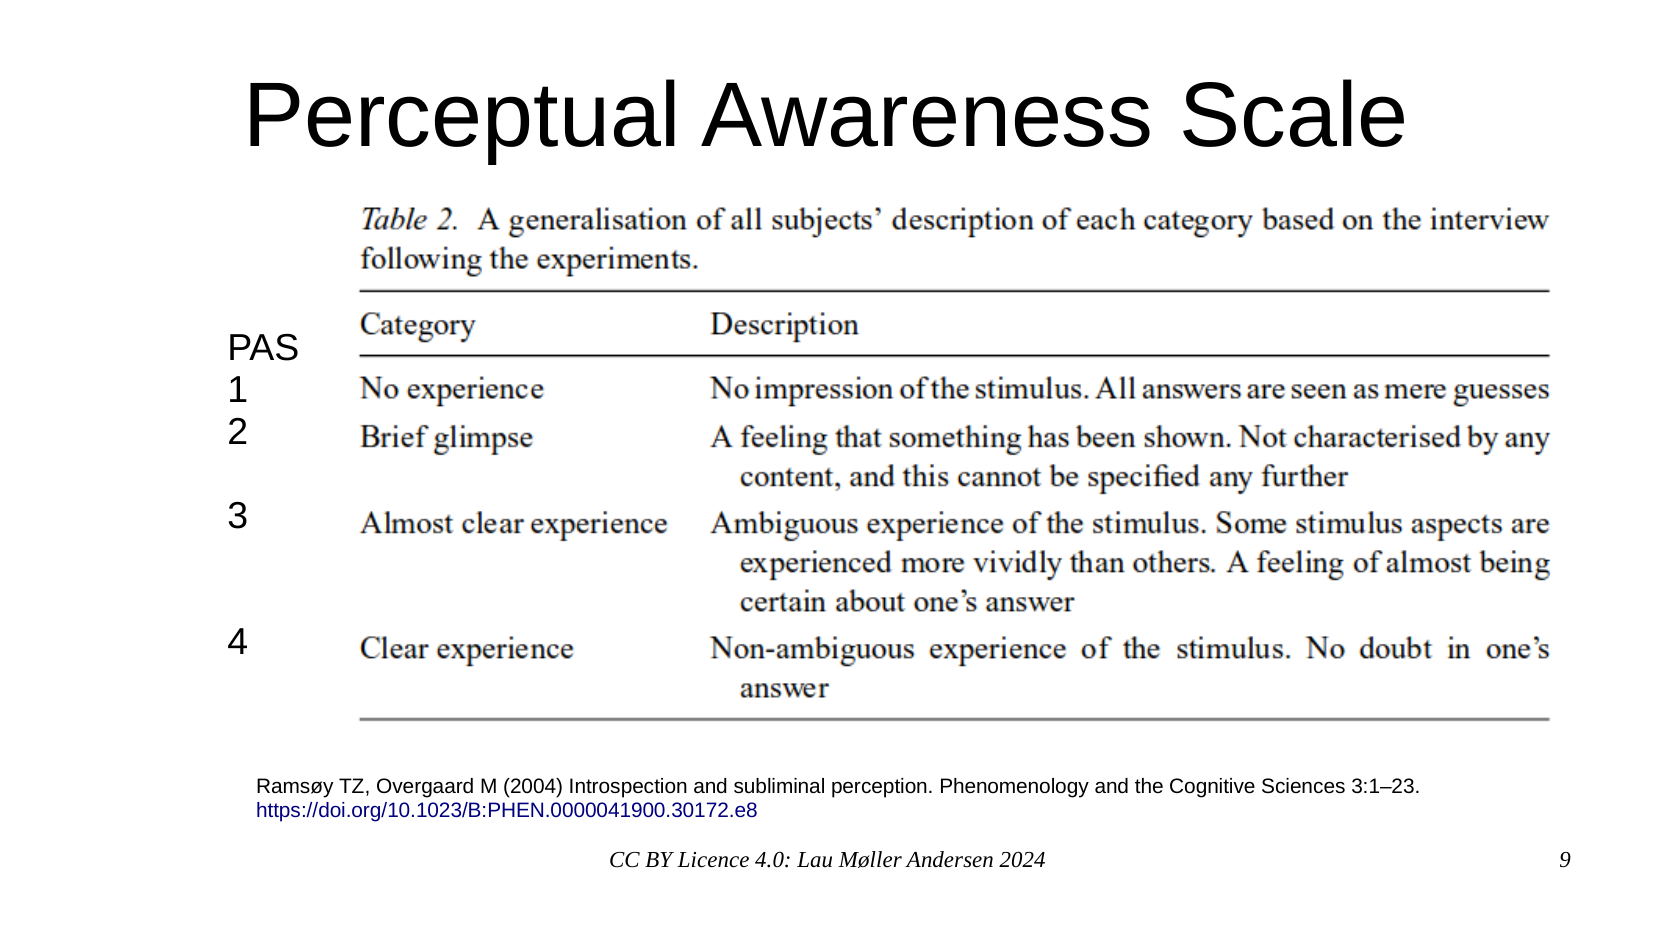

# Perceptual Awareness Scale
PAS
1
2
3
4
Ramsøy TZ, Overgaard M (2004) Introspection and subliminal perception. Phenomenology and the Cognitive Sciences 3:1–23. https://doi.org/10.1023/B:PHEN.0000041900.30172.e8
CC BY Licence 4.0: Lau Møller Andersen 2024
9